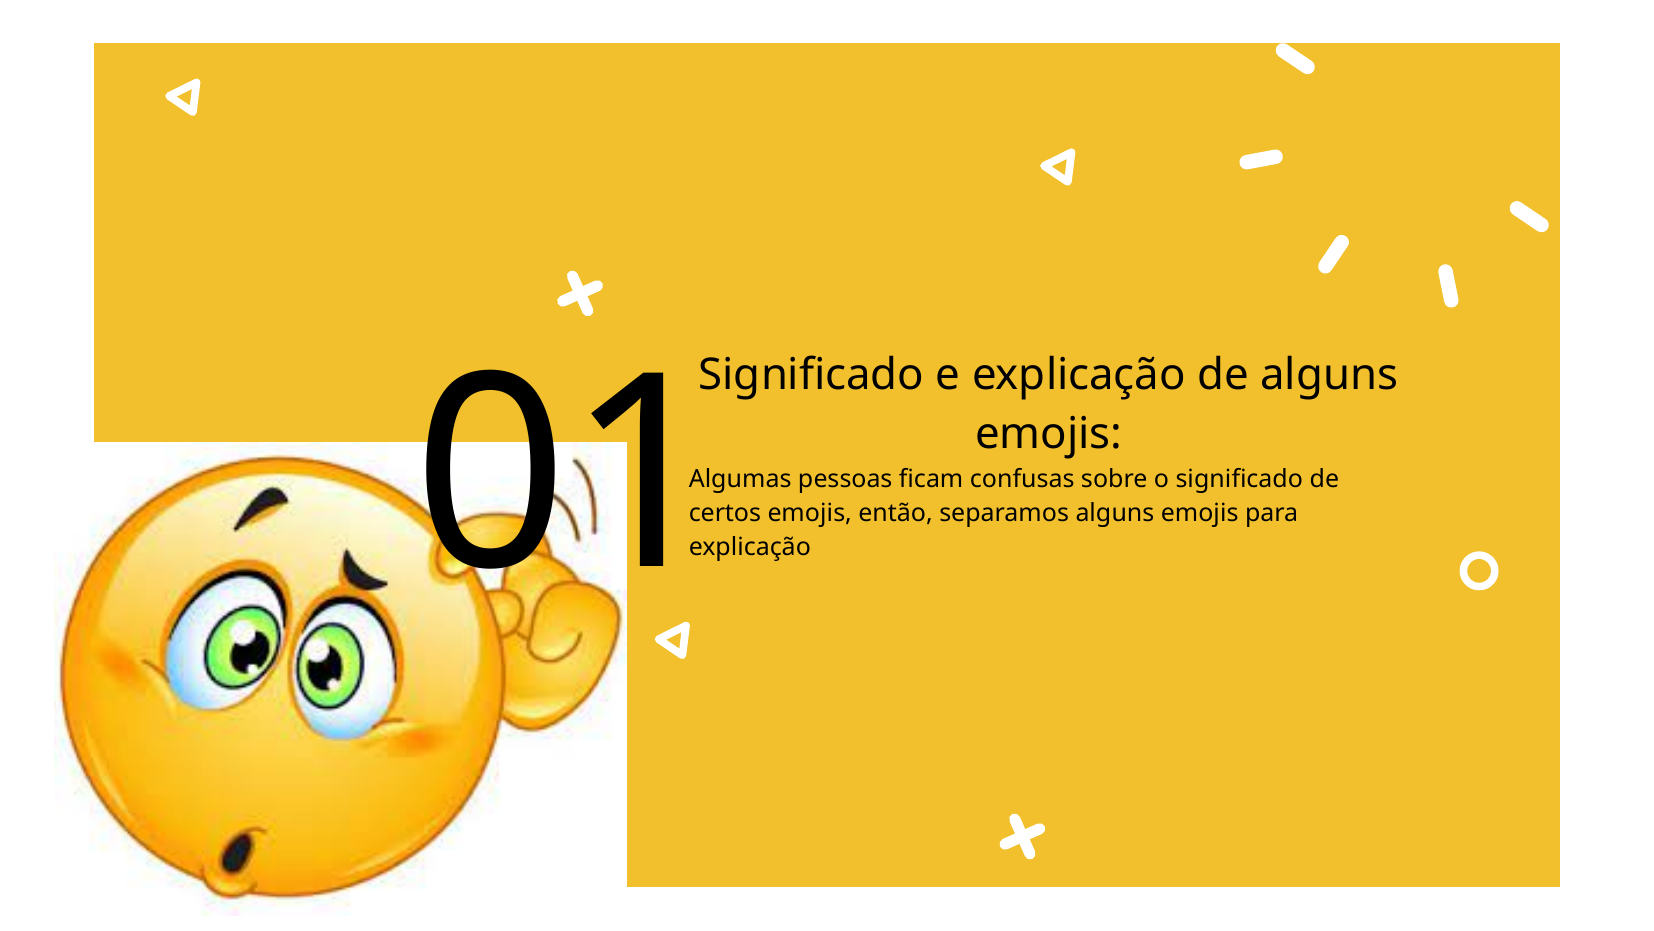

01
# Significado e explicação de alguns emojis:
Algumas pessoas ficam confusas sobre o significado de certos emojis, então, separamos alguns emojis para explicação